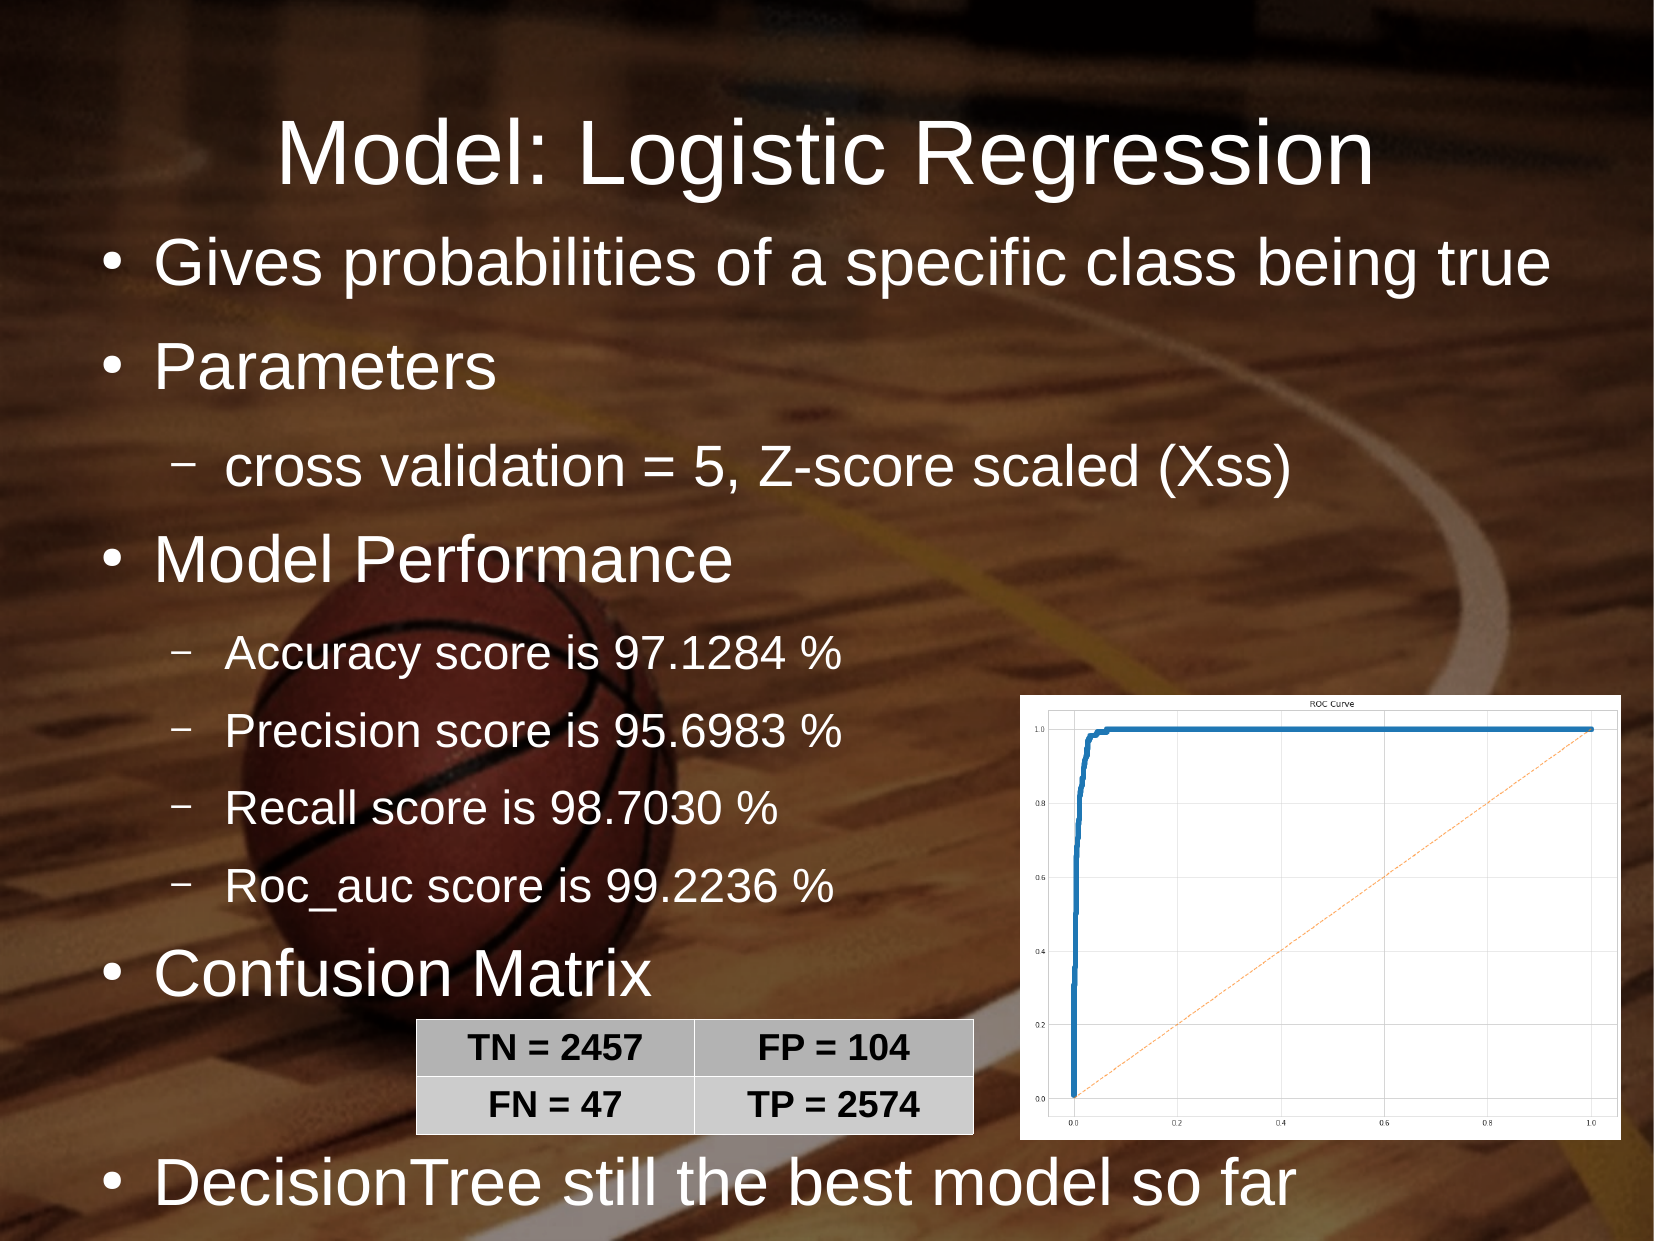

# Model: Logistic Regression
Gives probabilities of a specific class being true
Parameters
cross validation = 5, Z-score scaled (Xss)
Model Performance
Accuracy score is 97.1284 %
Precision score is 95.6983 %
Recall score is 98.7030 %
Roc_auc score is 99.2236 %
Confusion Matrix
DecisionTree still the best model so far
| TN = 2457 | FP = 104 |
| --- | --- |
| FN = 47 | TP = 2574 |